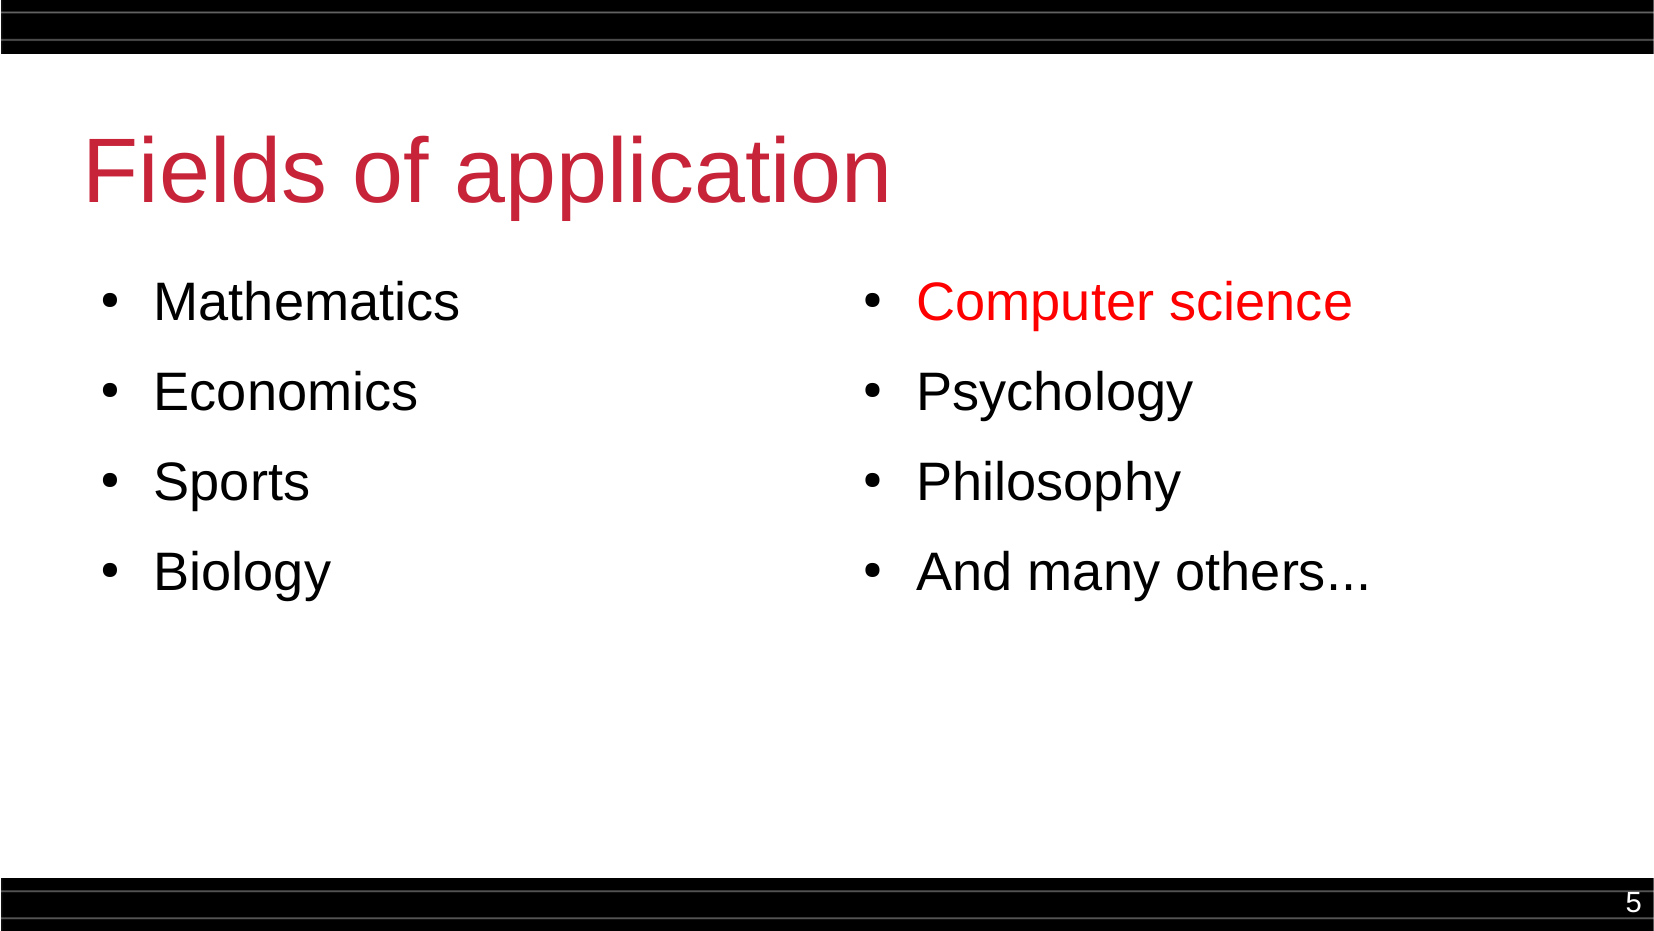

# Fields of application
Mathematics
Economics
Sports
Biology
Computer science
Psychology
Philosophy
And many others...